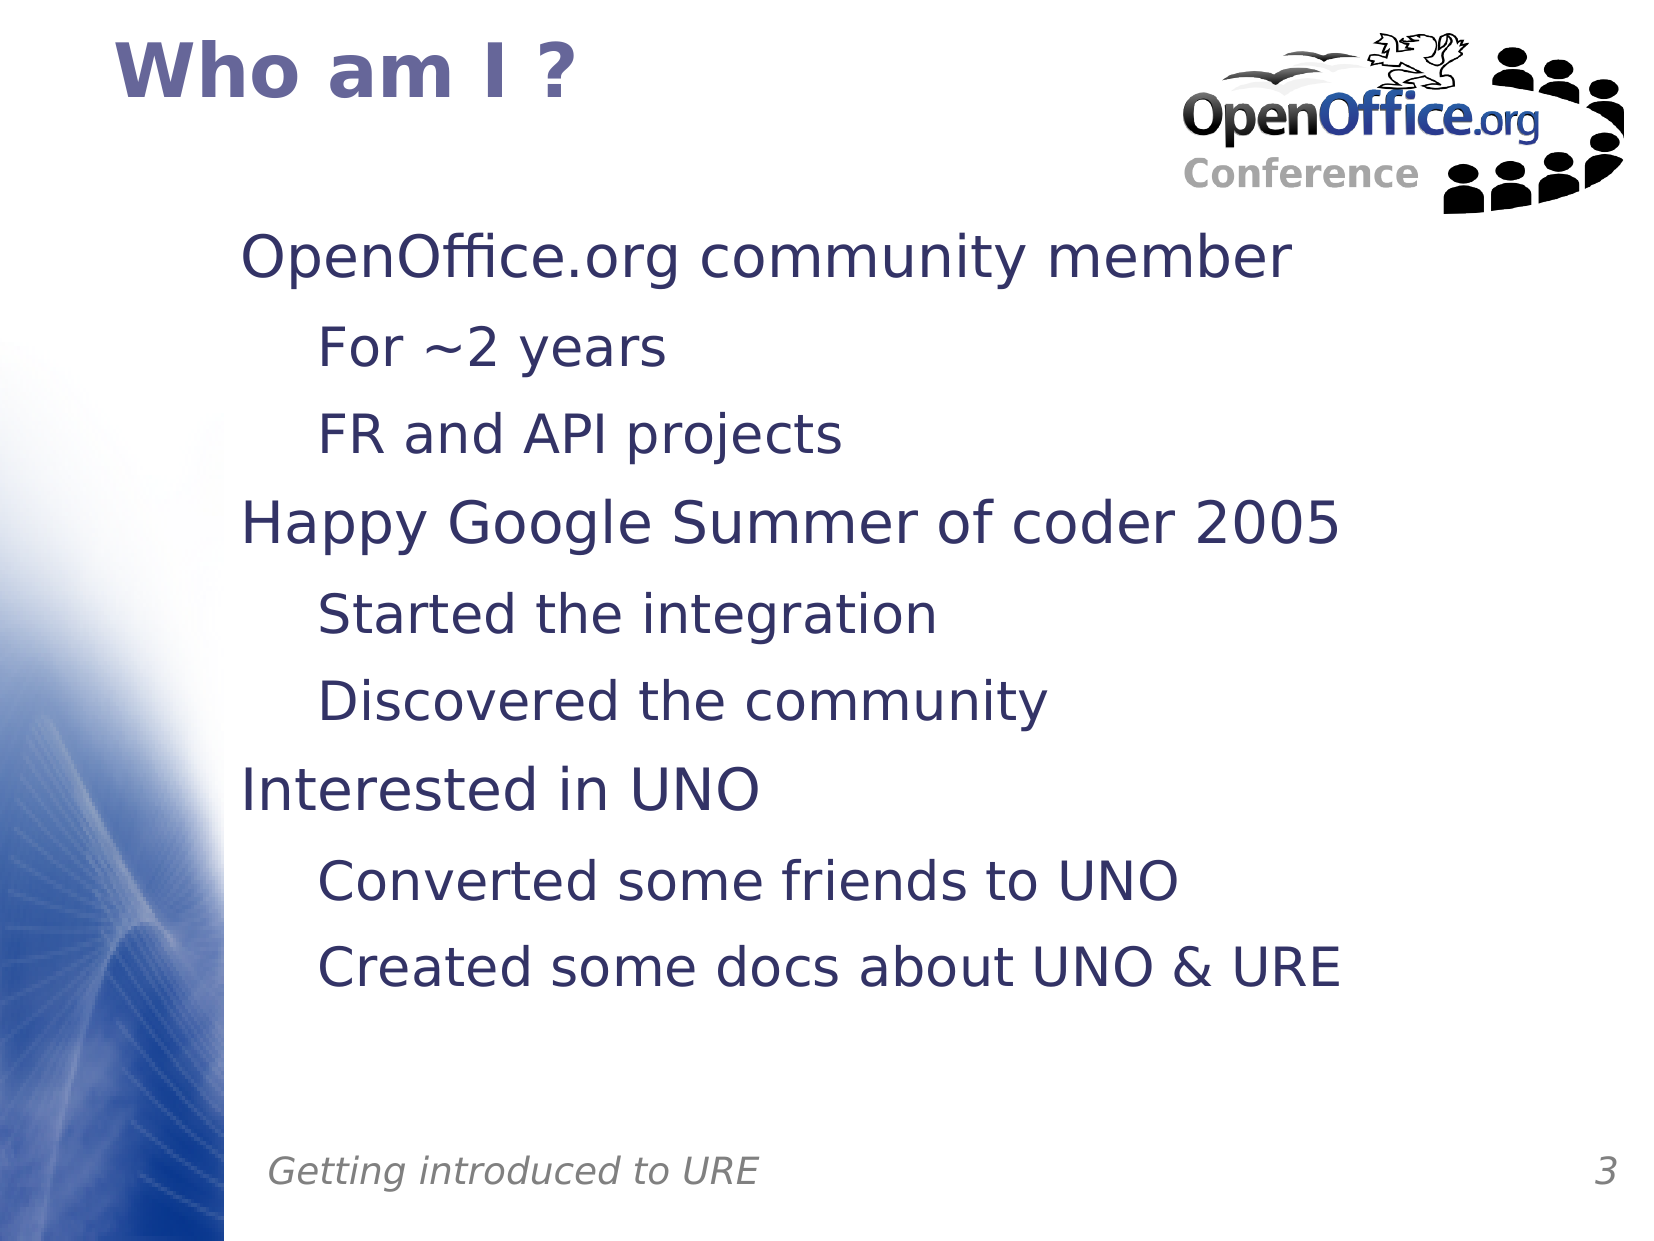

# Who am I ?
OpenOffice.org community member
For ~2 years
FR and API projects
Happy Google Summer of coder 2005
Started the integration
Discovered the community
Interested in UNO
Converted some friends to UNO
Created some docs about UNO & URE